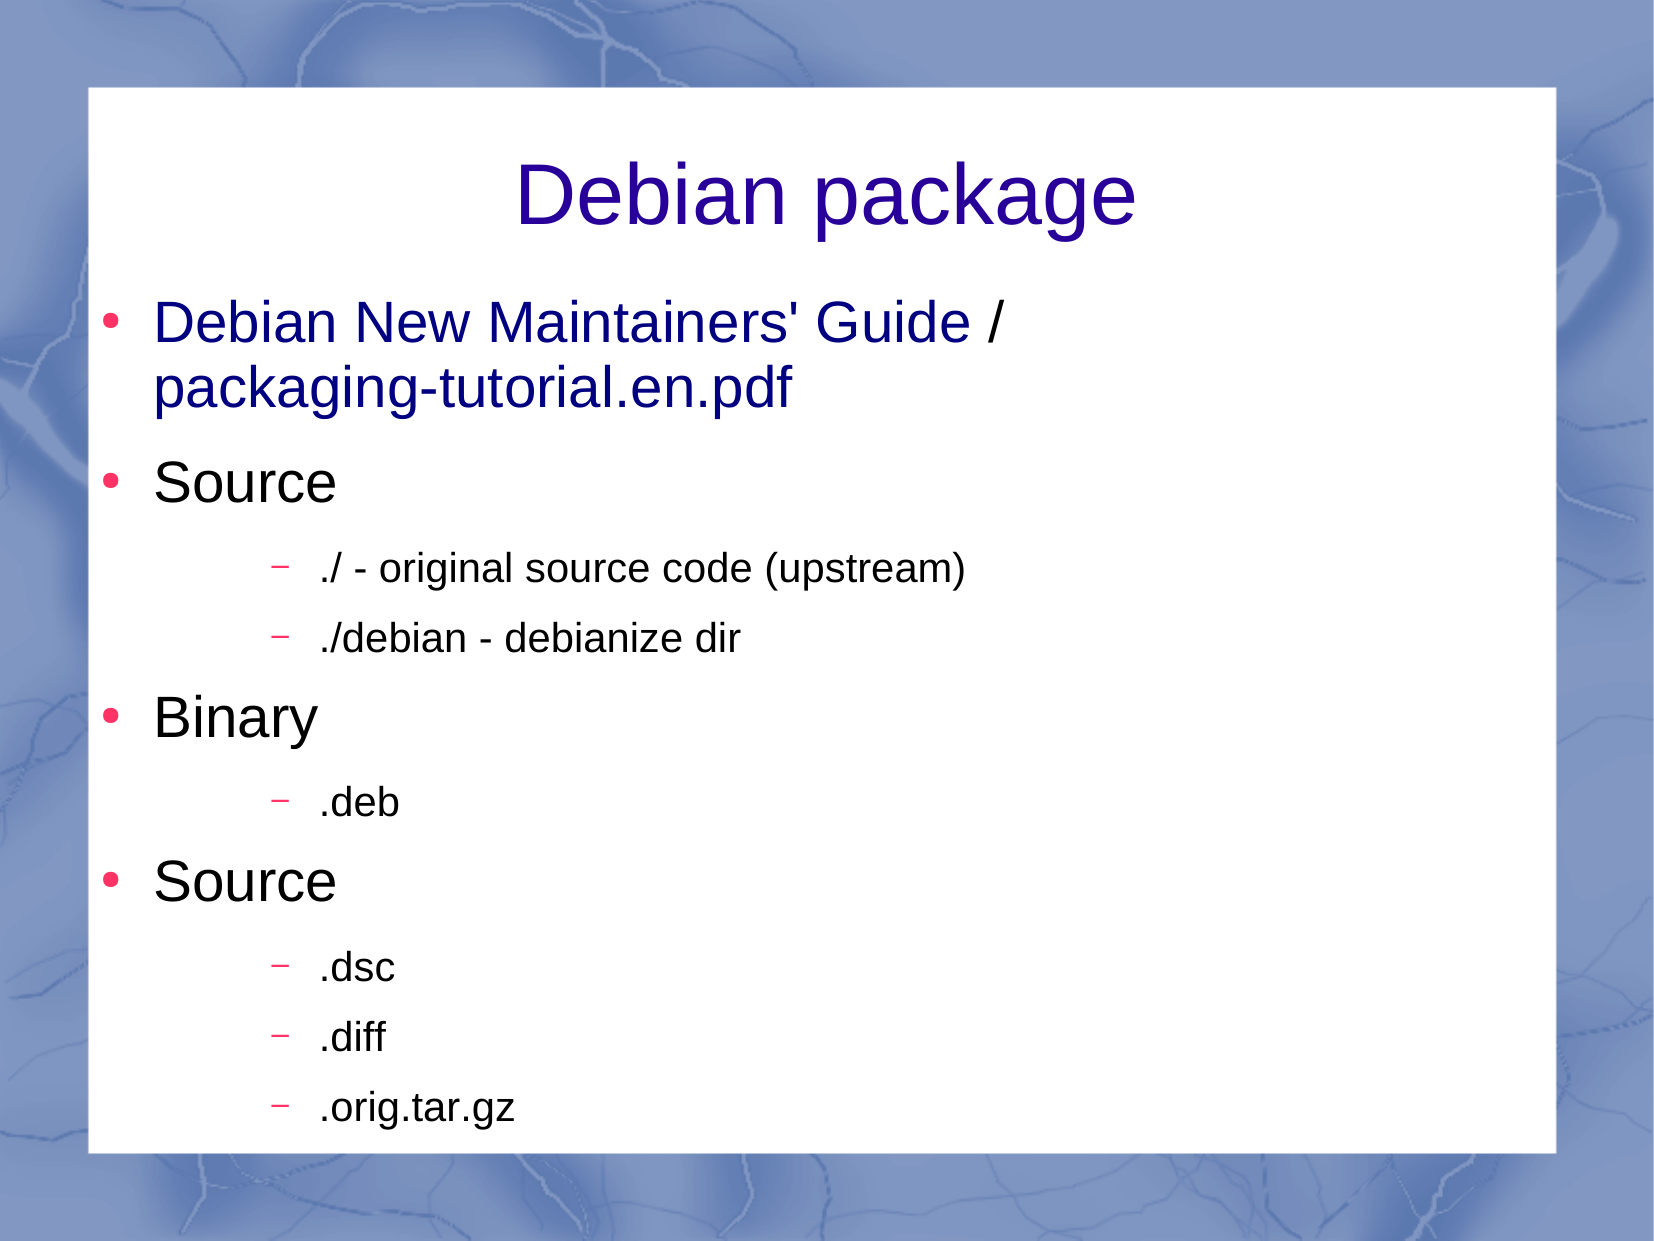

# Debian package
Debian New Maintainers' Guide / packaging-tutorial.en.pdf
Source
./ - original source code (upstream)
./debian - debianize dir
Binary
.deb
Source
.dsc
.diff
.orig.tar.gz